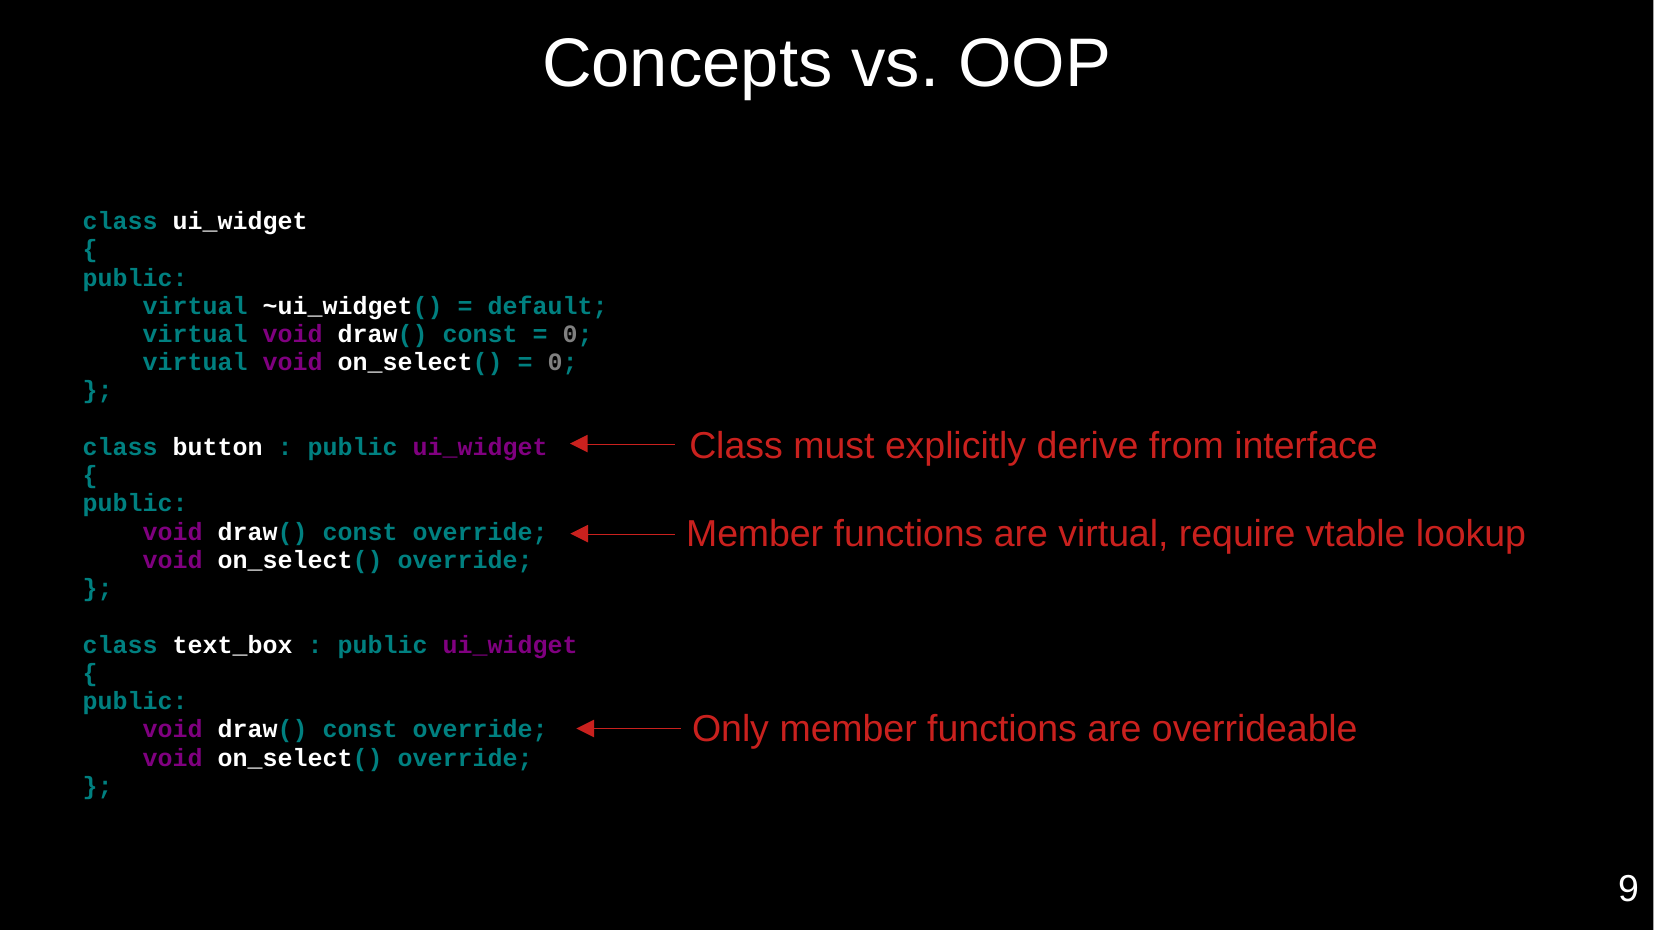

Concepts vs. OOP
# class ui_widget
{
public:
 virtual ~ui_widget() = default;
 virtual void draw() const = 0;
 virtual void on_select() = 0;
};
class button : public ui_widget
{
public:
 void draw() const override;
 void on_select() override;
};
class text_box : public ui_widget
{
public:
 void draw() const override;
 void on_select() override;
};
Class must explicitly derive from interface
Member functions are virtual, require vtable lookup
Only member functions are overrideable